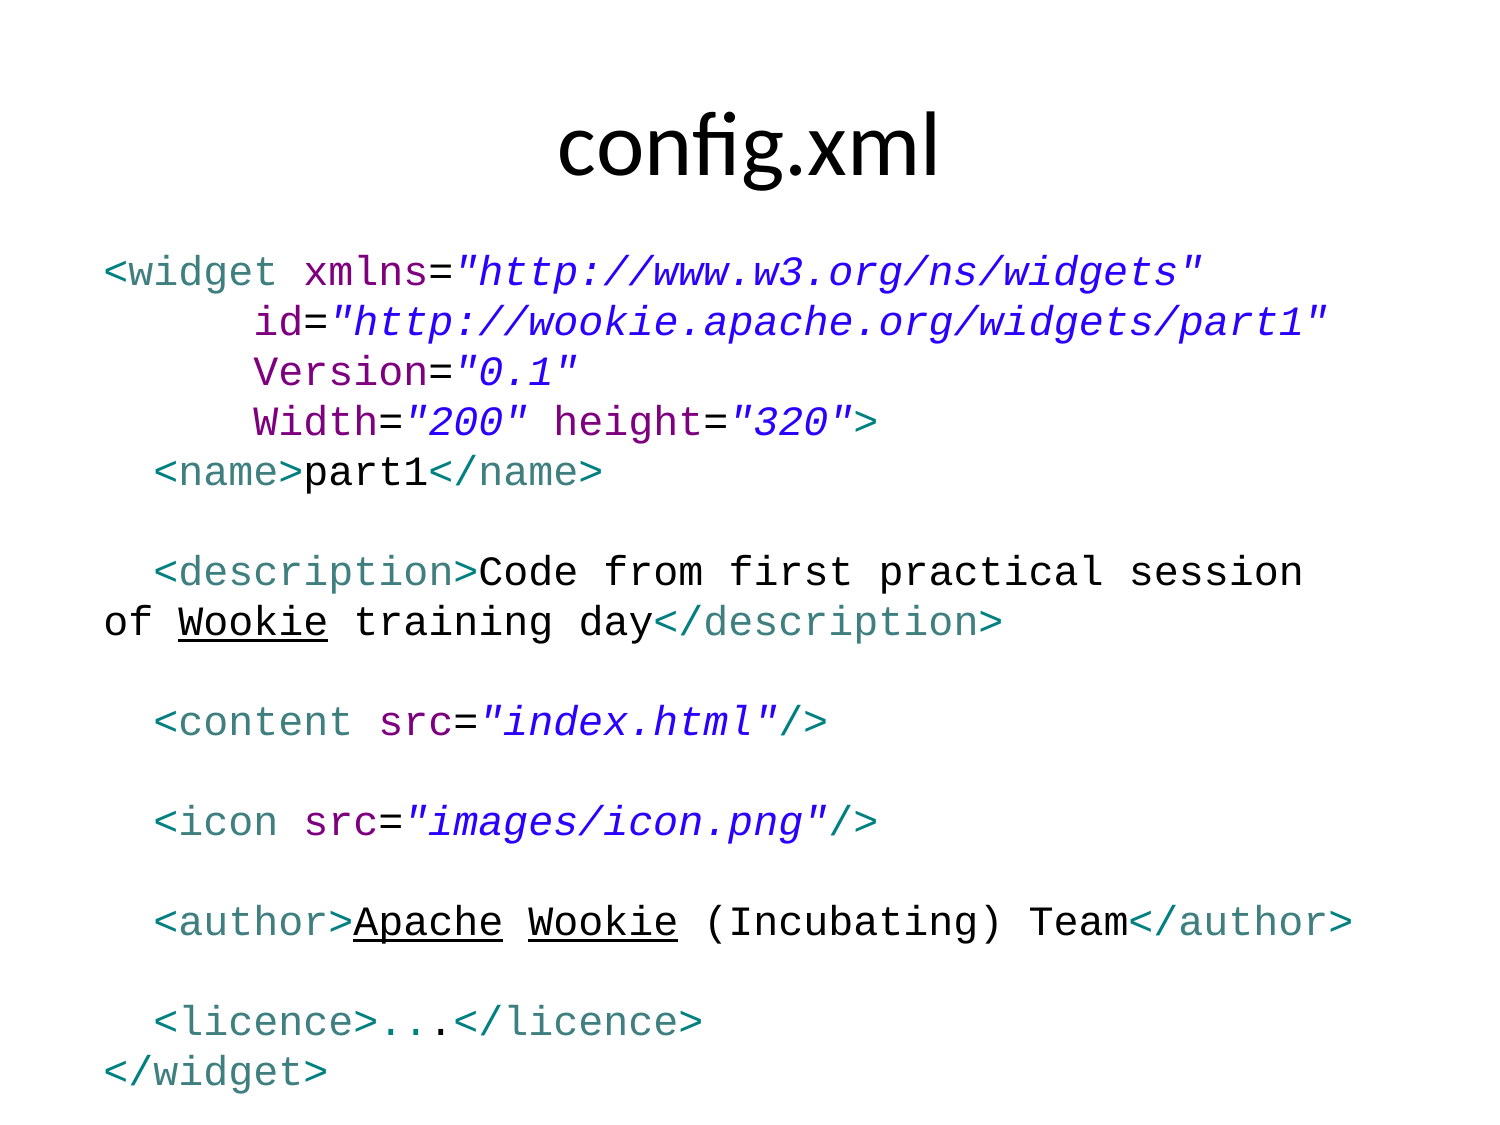

# config.xml
<widget xmlns="http://www.w3.org/ns/widgets"
	id="http://wookie.apache.org/widgets/part1"
	Version="0.1"
	Width="200" height="320">
 <name>part1</name>
 <description>Code from first practical session of Wookie training day</description>
 <content src="index.html"/>
 <icon src="images/icon.png"/>
 <author>Apache Wookie (Incubating) Team</author>
 <licence>...</licence>
</widget>